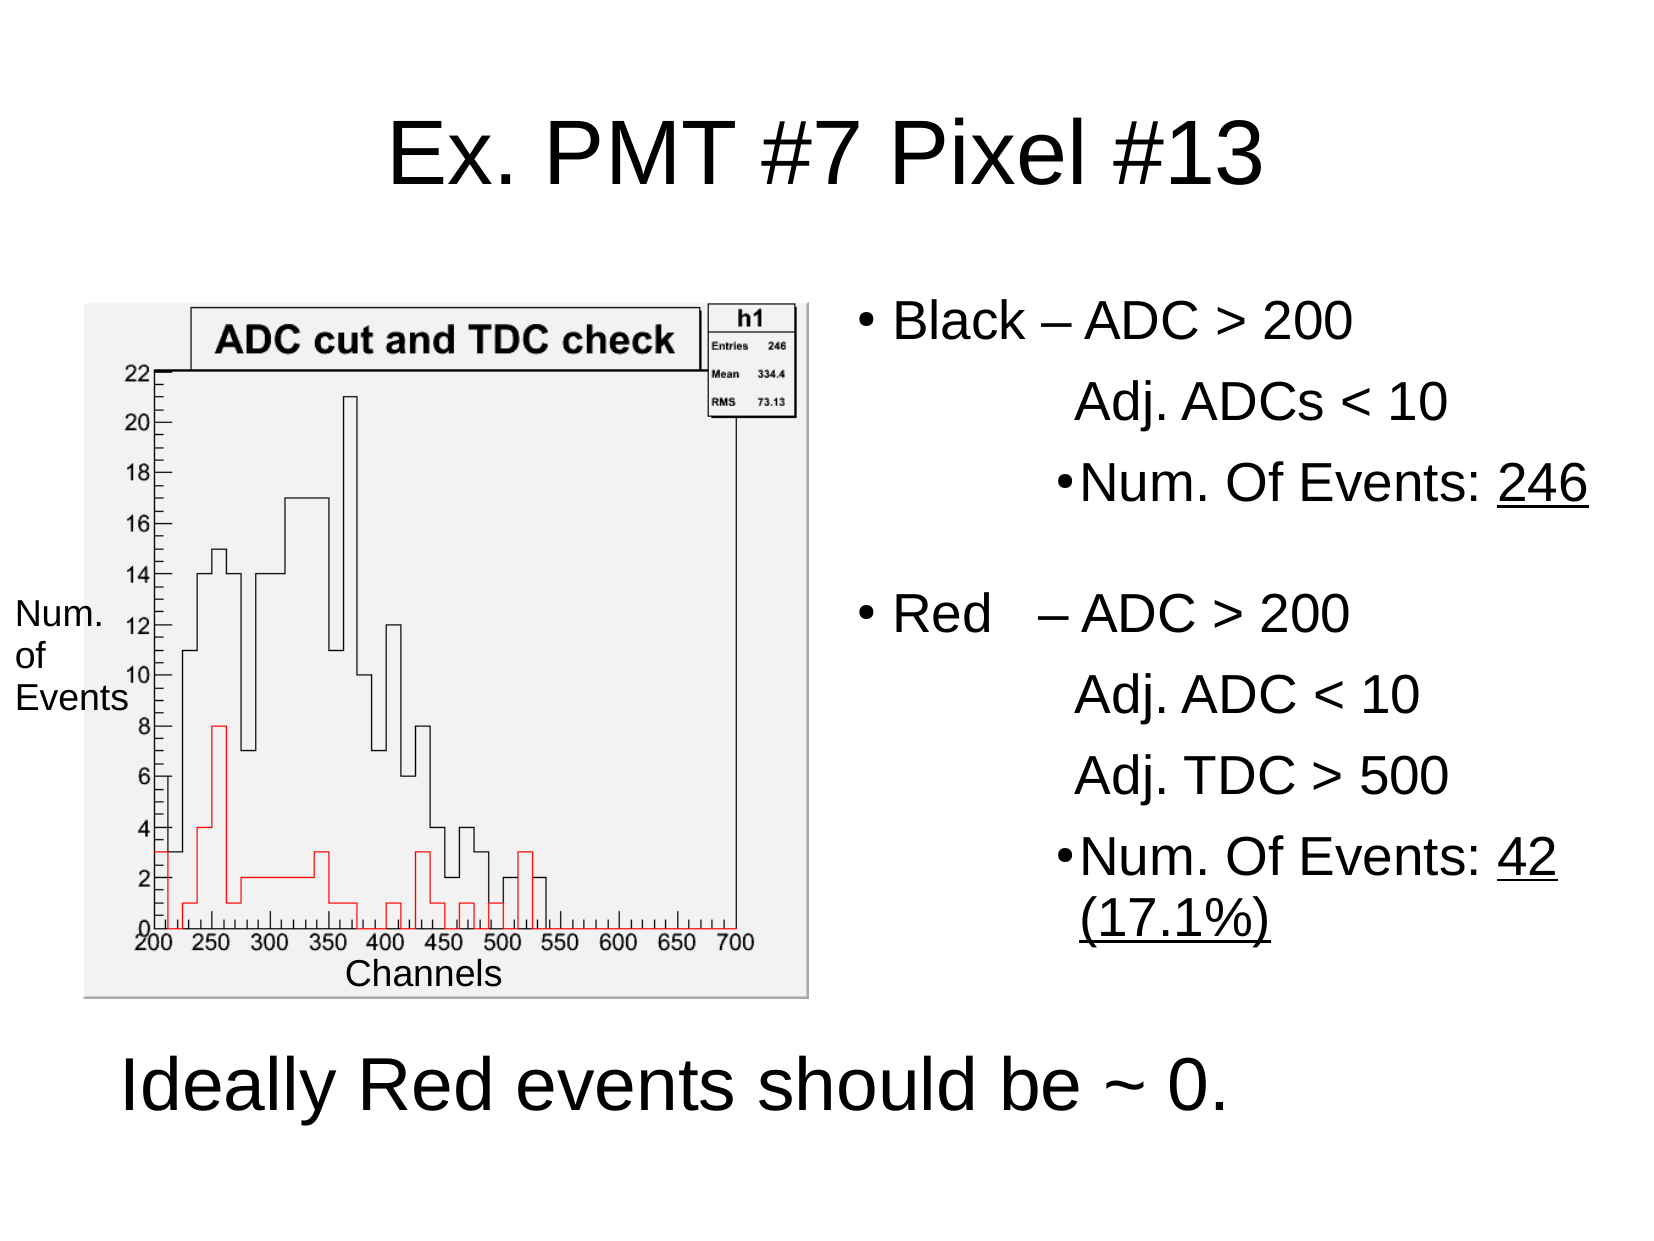

# Ex. PMT #7 Pixel #13
Black – ADC > 200
 Adj. ADCs < 10
Num. Of Events: 246
Red – ADC > 200
 Adj. ADC < 10
 Adj. TDC > 500
Num. Of Events: 42 (17.1%)
Num.
of Events
Channels
Ideally Red events should be ~ 0.